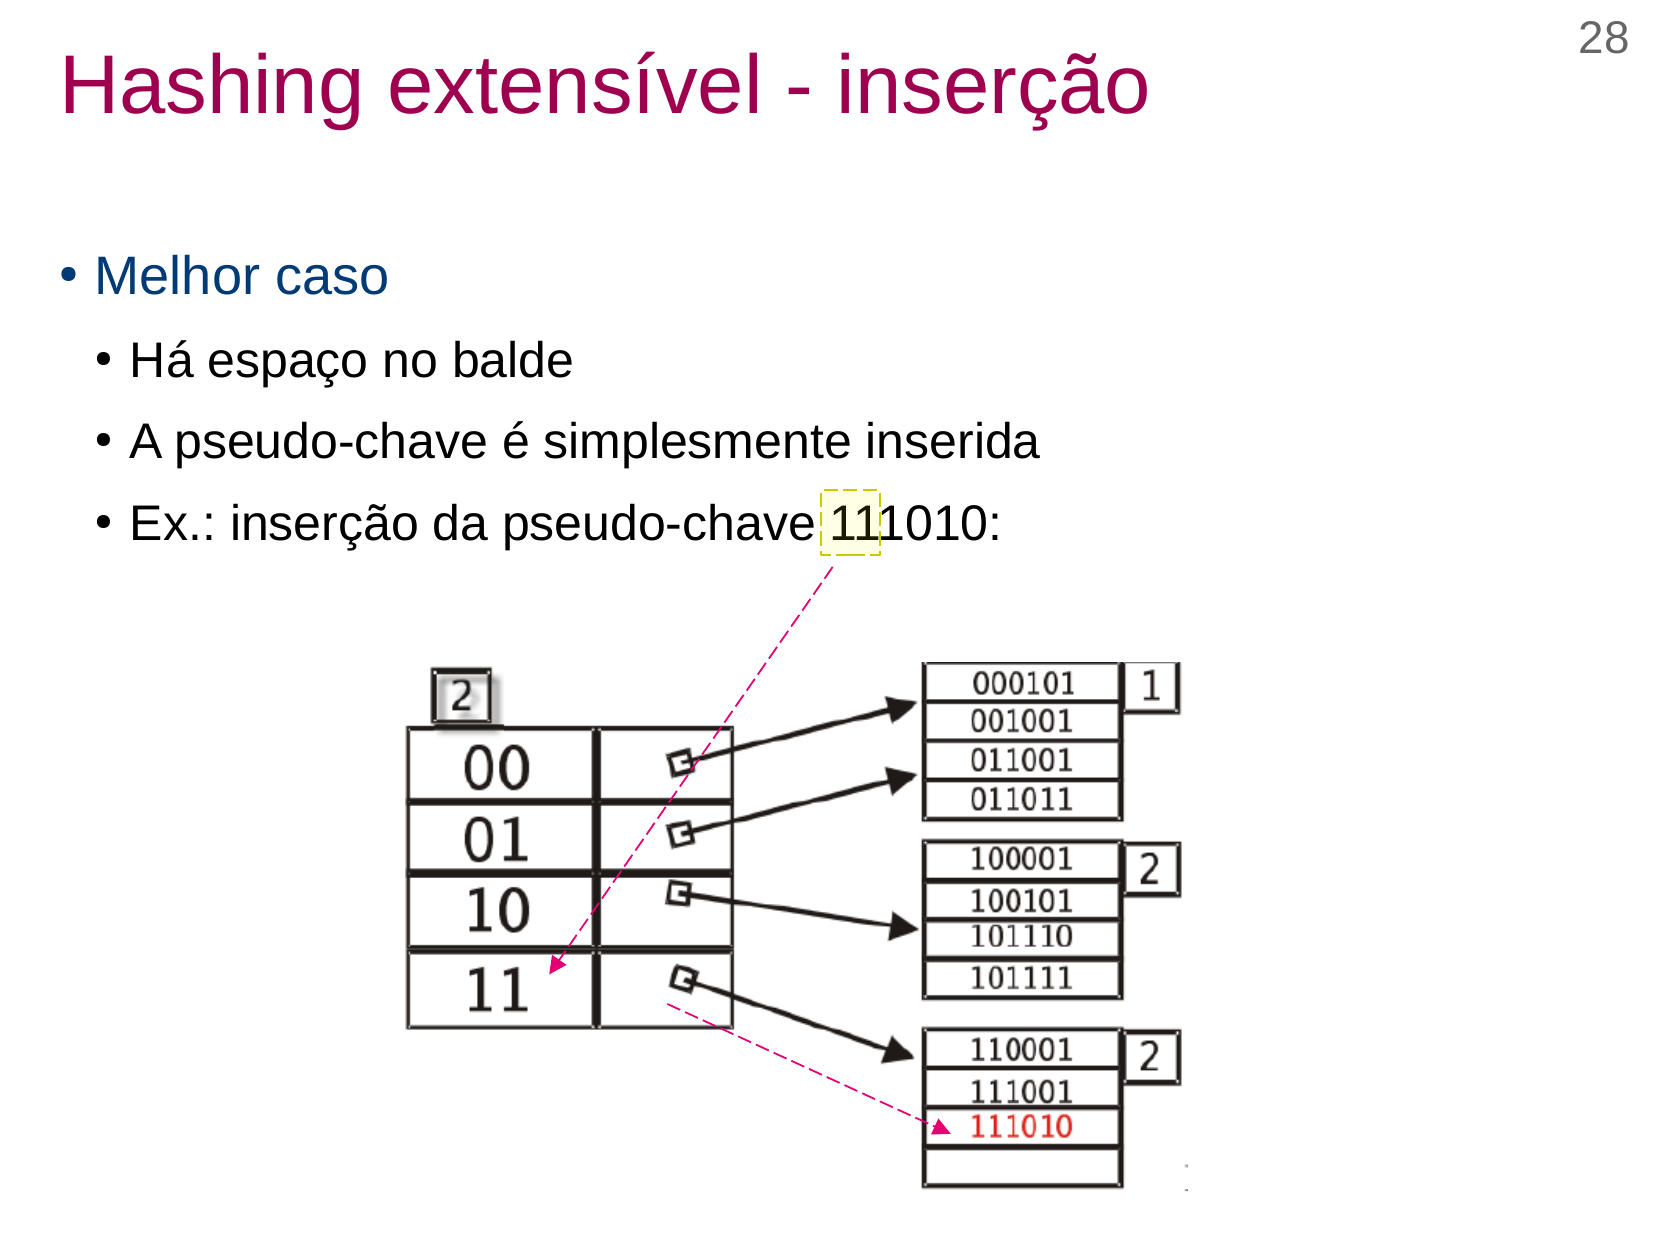

28
# Hashing extensível - inserção
Melhor caso
Há espaço no balde
A pseudo-chave é simplesmente inserida
Ex.: inserção da pseudo-chave 111010: